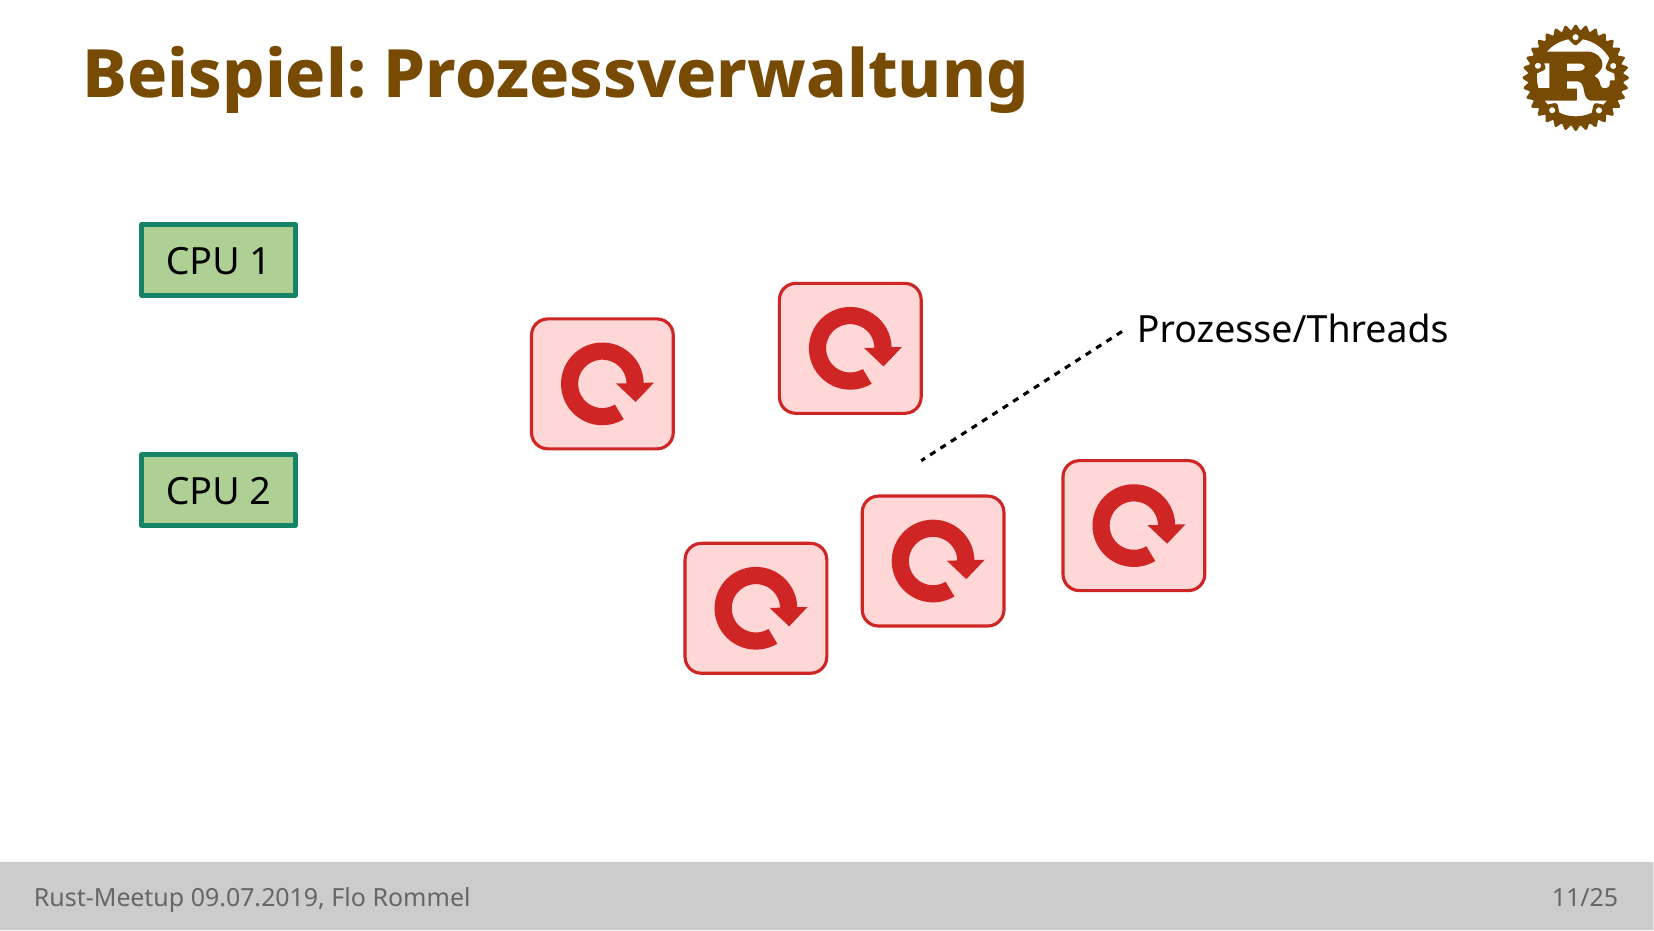

# Beispiel: Prozessverwaltung
CPU 1
Prozesse/Threads
CPU 2
Rust-Meetup 09.07.2019, Flo Rommel
11